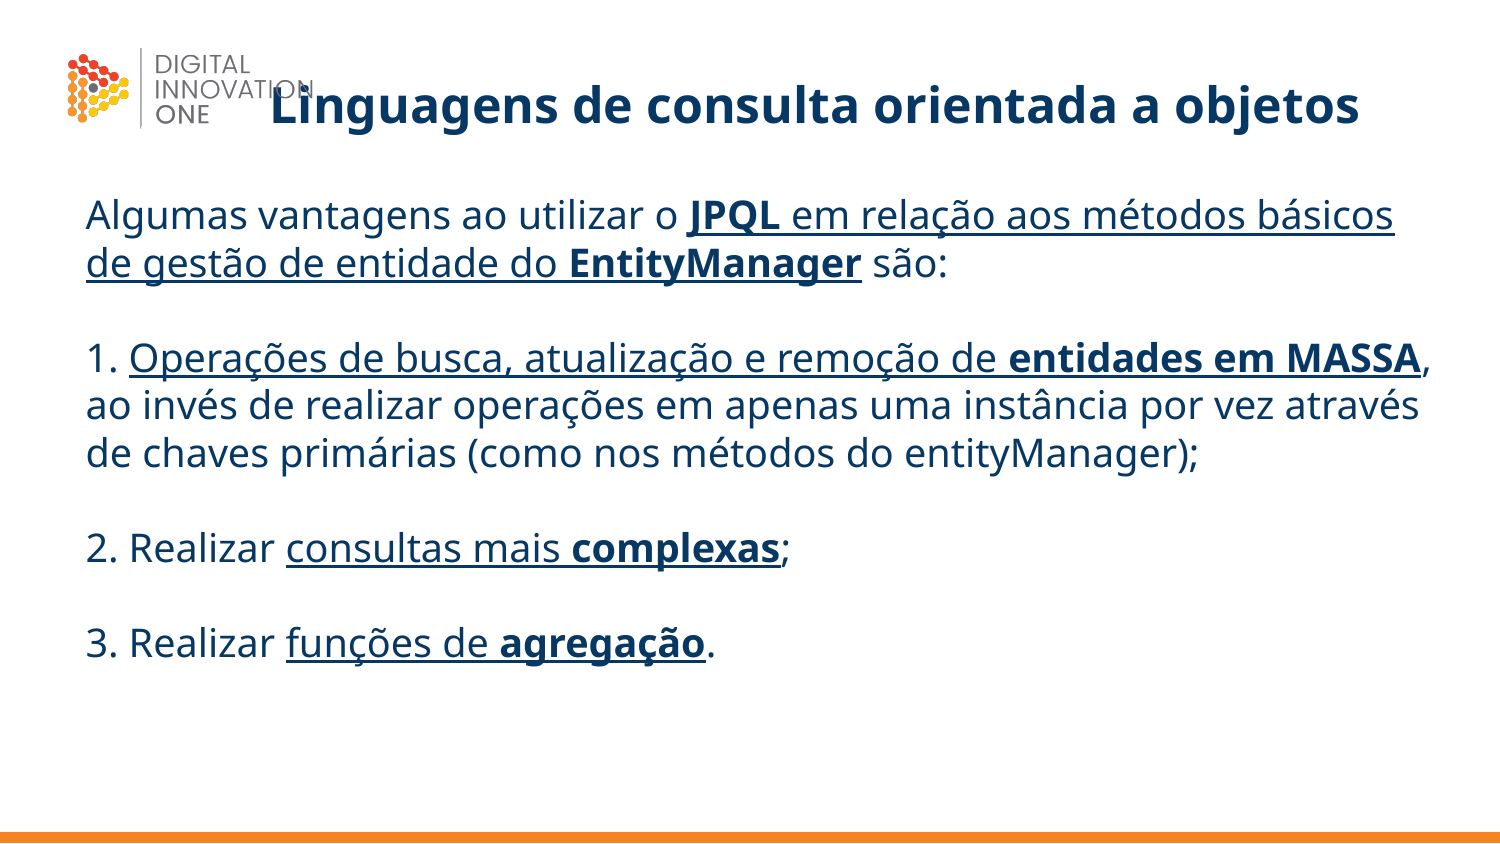

# Linguagens de consulta orientada a objetos
Algumas vantagens ao utilizar o JPQL em relação aos métodos básicos de gestão de entidade do EntityManager são:
1. Operações de busca, atualização e remoção de entidades em MASSA, ao invés de realizar operações em apenas uma instância por vez através de chaves primárias (como nos métodos do entityManager);
2. Realizar consultas mais complexas;
3. Realizar funções de agregação.